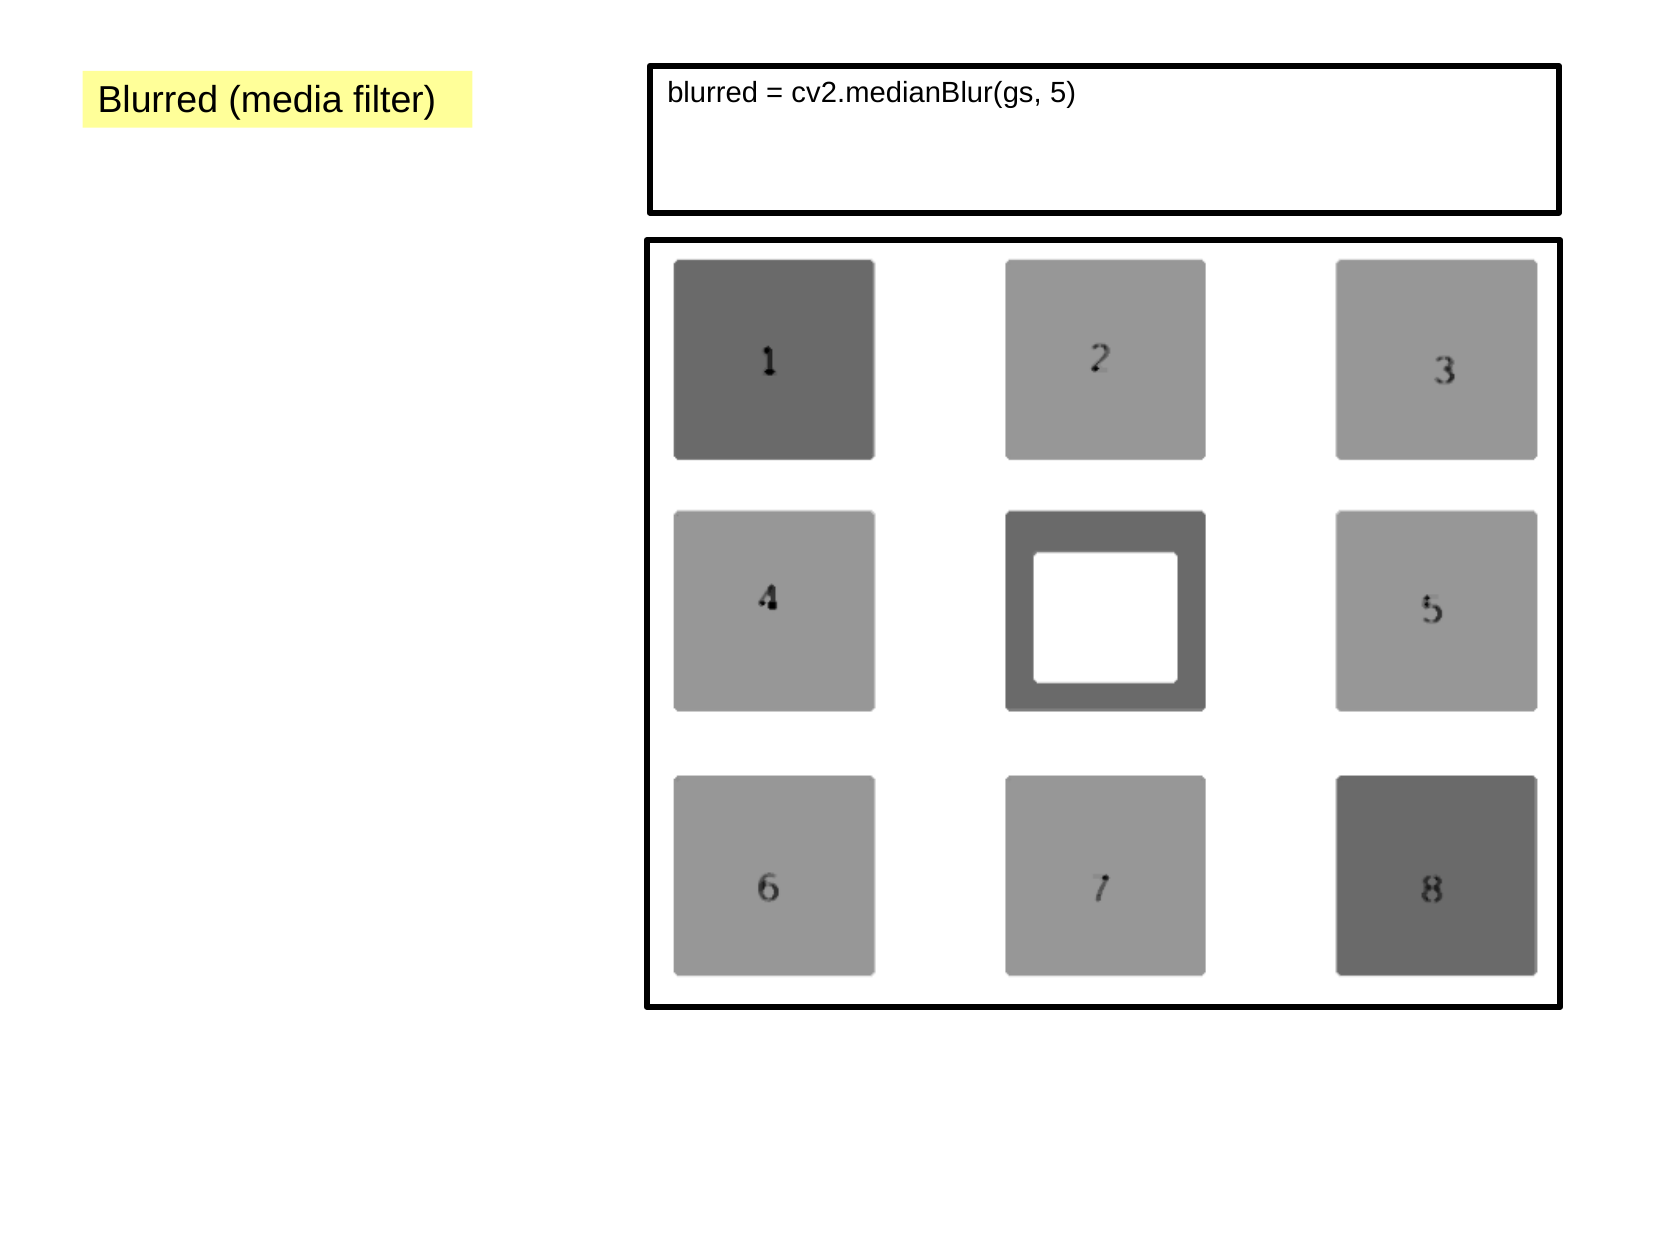

blurred = cv2.medianBlur(gs, 5)
Blurred (media filter)